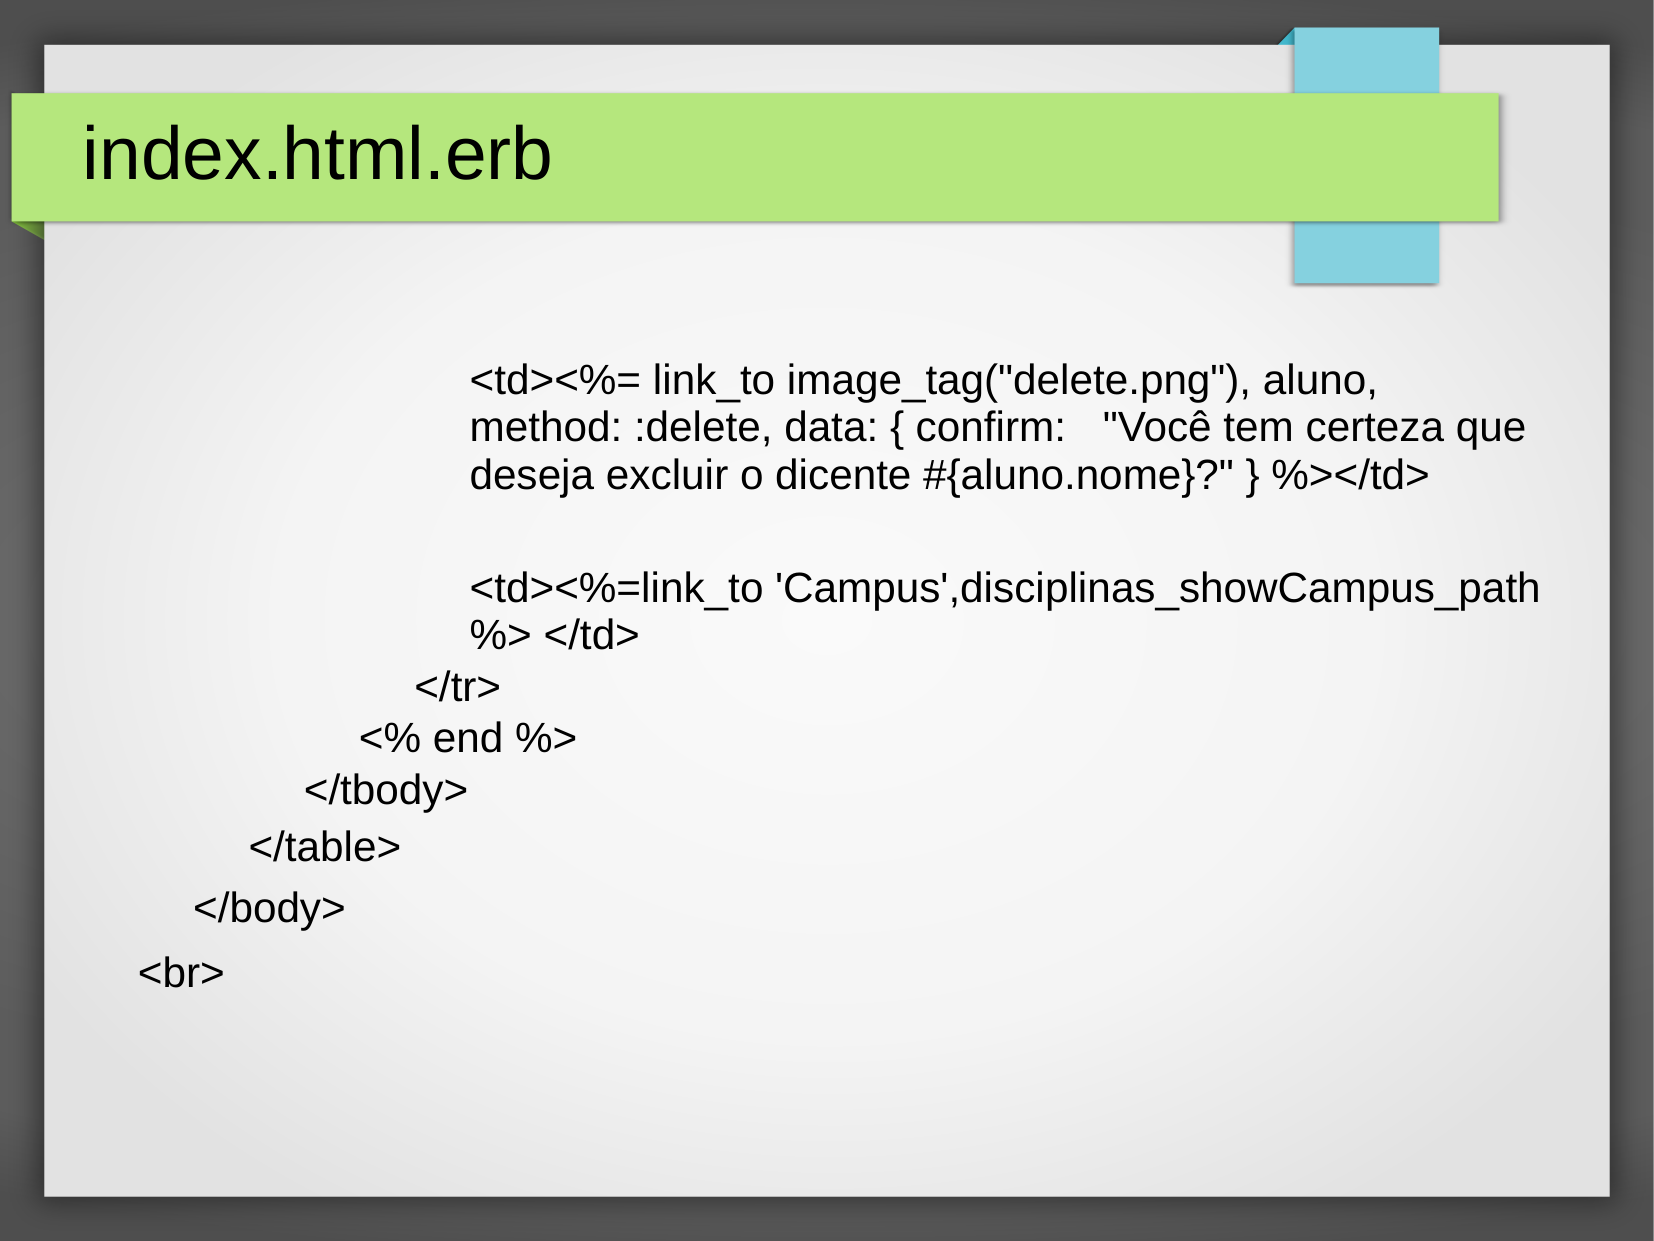

# index.html.erb
<td><%= link_to image_tag("delete.png"), aluno, method: :delete, data: { confirm: 	"Você tem certeza que deseja excluir o dicente #{aluno.nome}?" } %></td>
<td><%=link_to 'Campus',disciplinas_showCampus_path %> </td>
</tr>
<% end %>
</tbody>
</table>
</body>
<br>